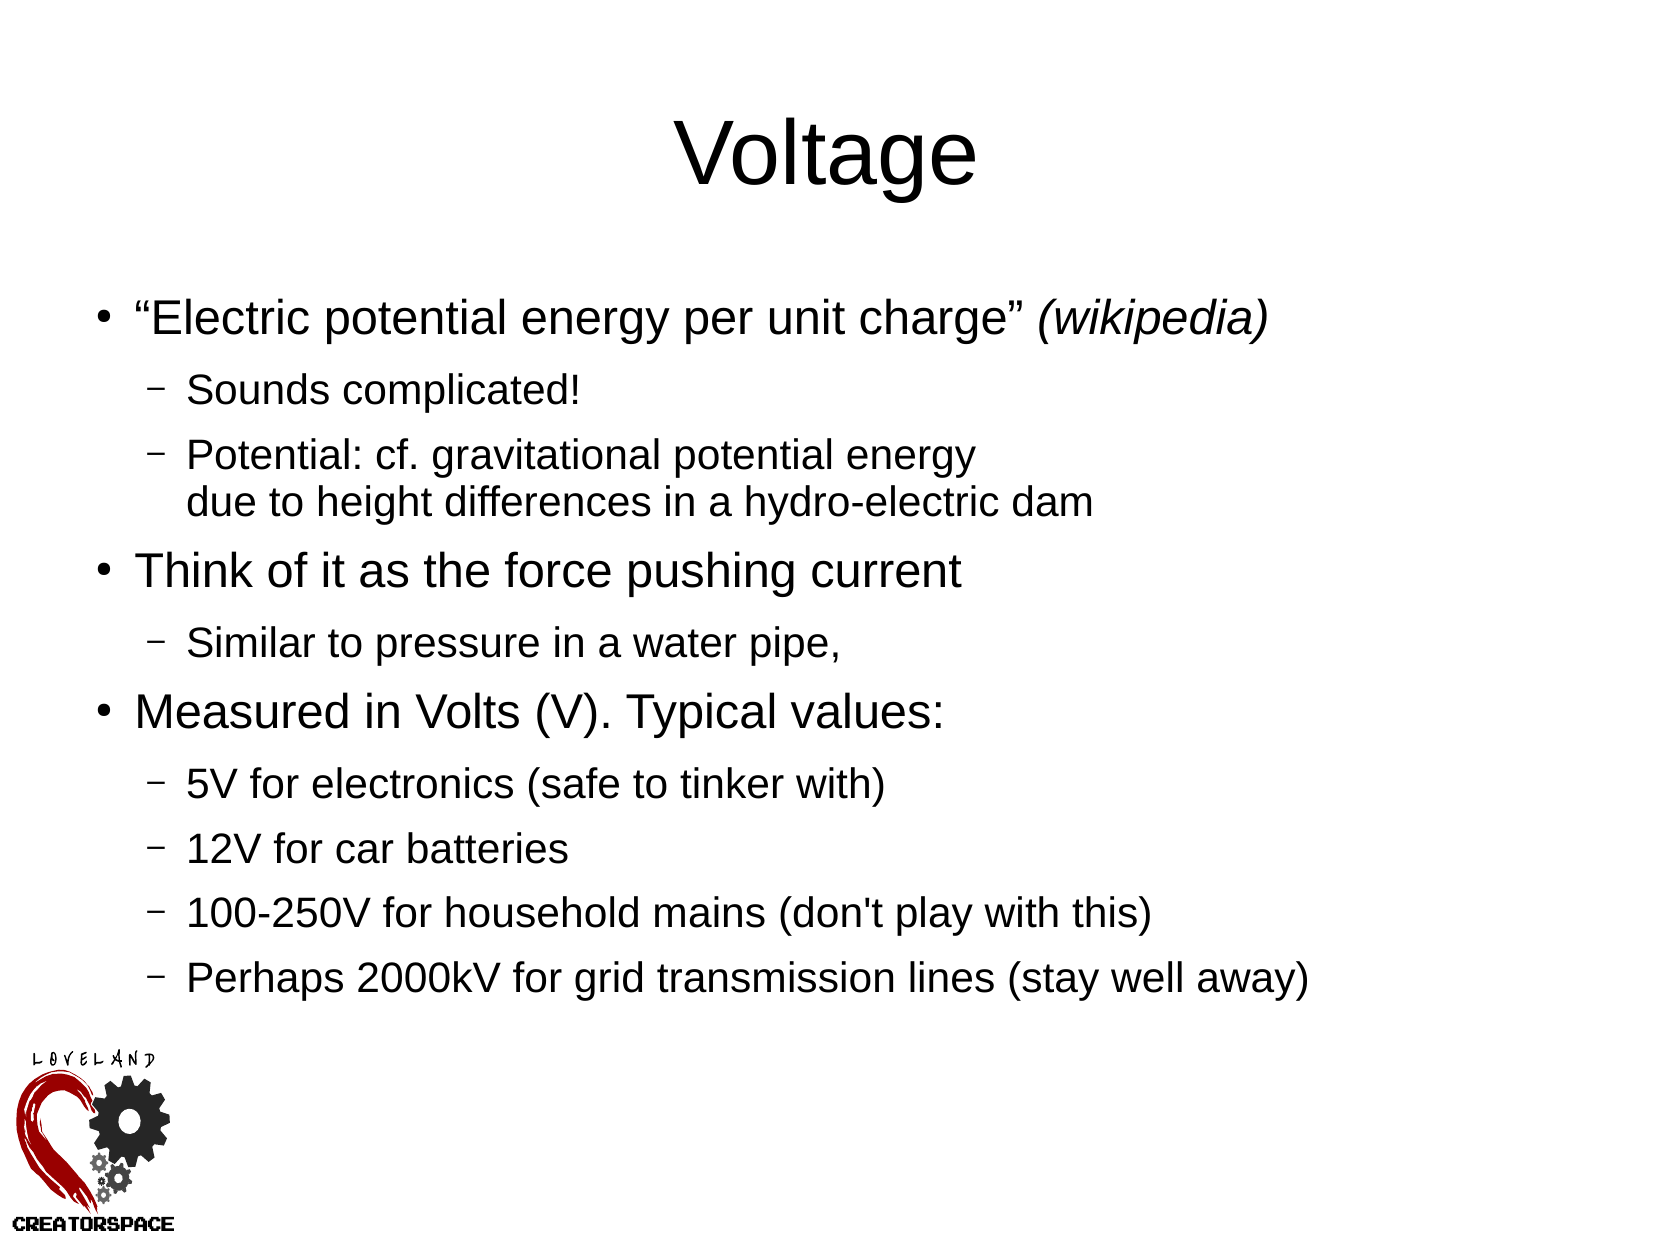

# Voltage
“Electric potential energy per unit charge” (wikipedia)
Sounds complicated!
Potential: cf. gravitational potential energy
due to height differences in a hydro-electric dam
Think of it as the force pushing current
Similar to pressure in a water pipe,
Measured in Volts (V). Typical values:
5V for electronics (safe to tinker with)
12V for car batteries
100-250V for household mains (don't play with this)
Perhaps 2000kV for grid transmission lines (stay well away)